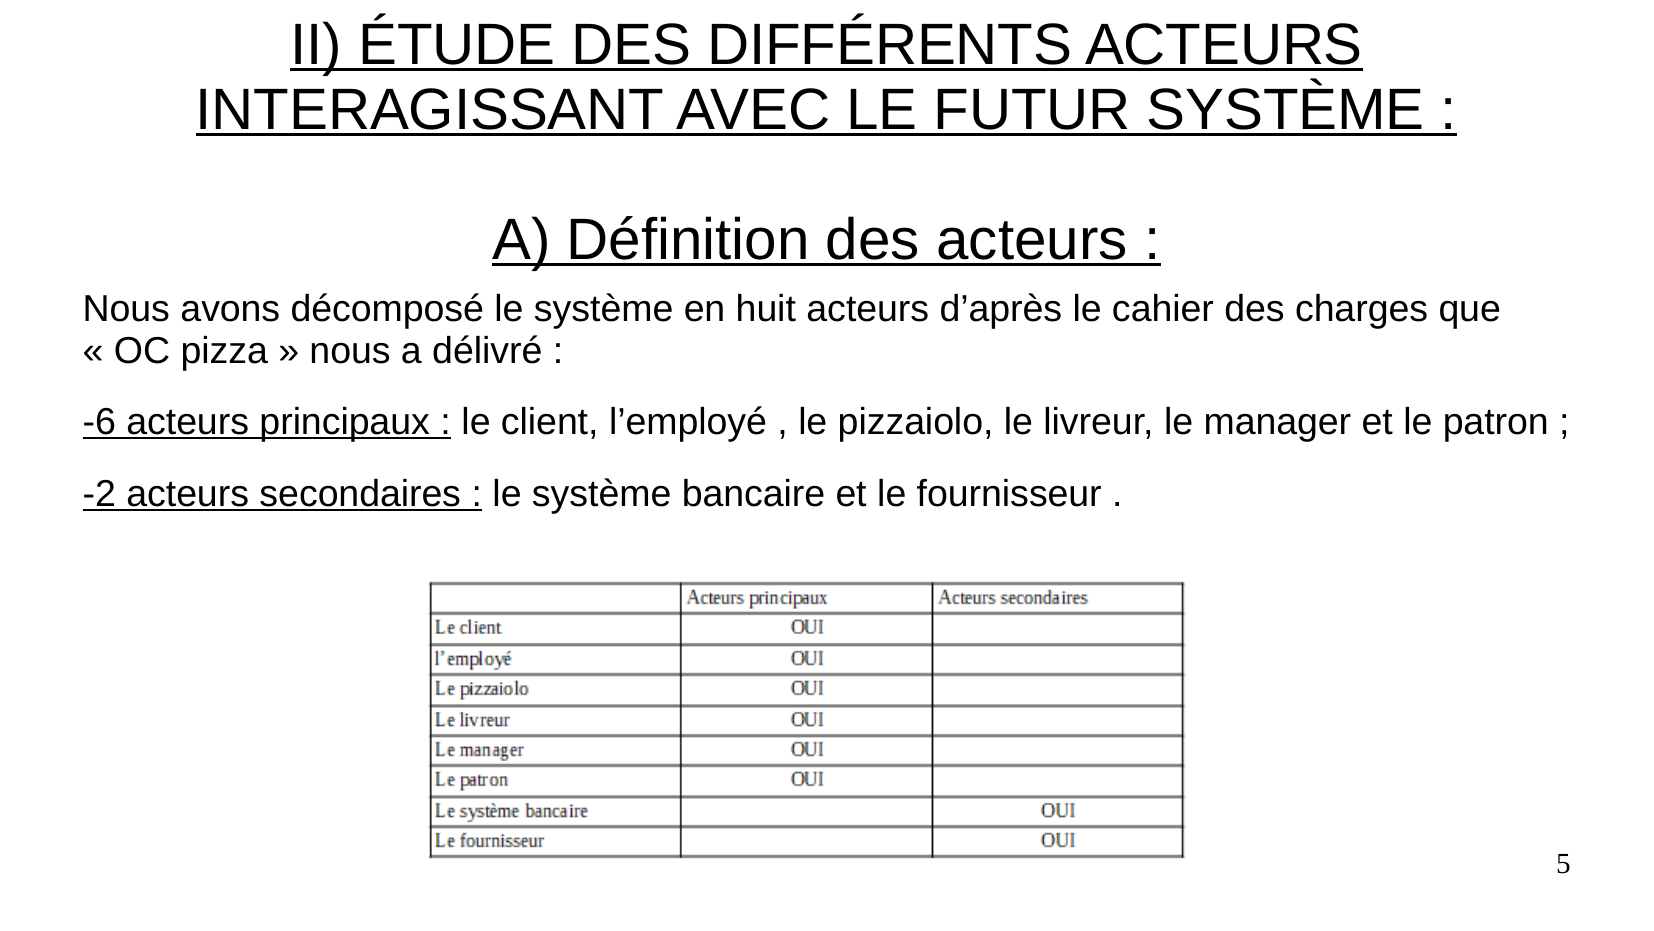

# II) ÉTUDE DES DIFFÉRENTS ACTEURS INTERAGISSANT AVEC LE FUTUR SYSTÈME : A) Définition des acteurs :
Nous avons décomposé le système en huit acteurs d’après le cahier des charges que « OC pizza » nous a délivré :
-6 acteurs principaux : le client, l’employé , le pizzaiolo, le livreur, le manager et le patron ;
-2 acteurs secondaires : le système bancaire et le fournisseur .
5